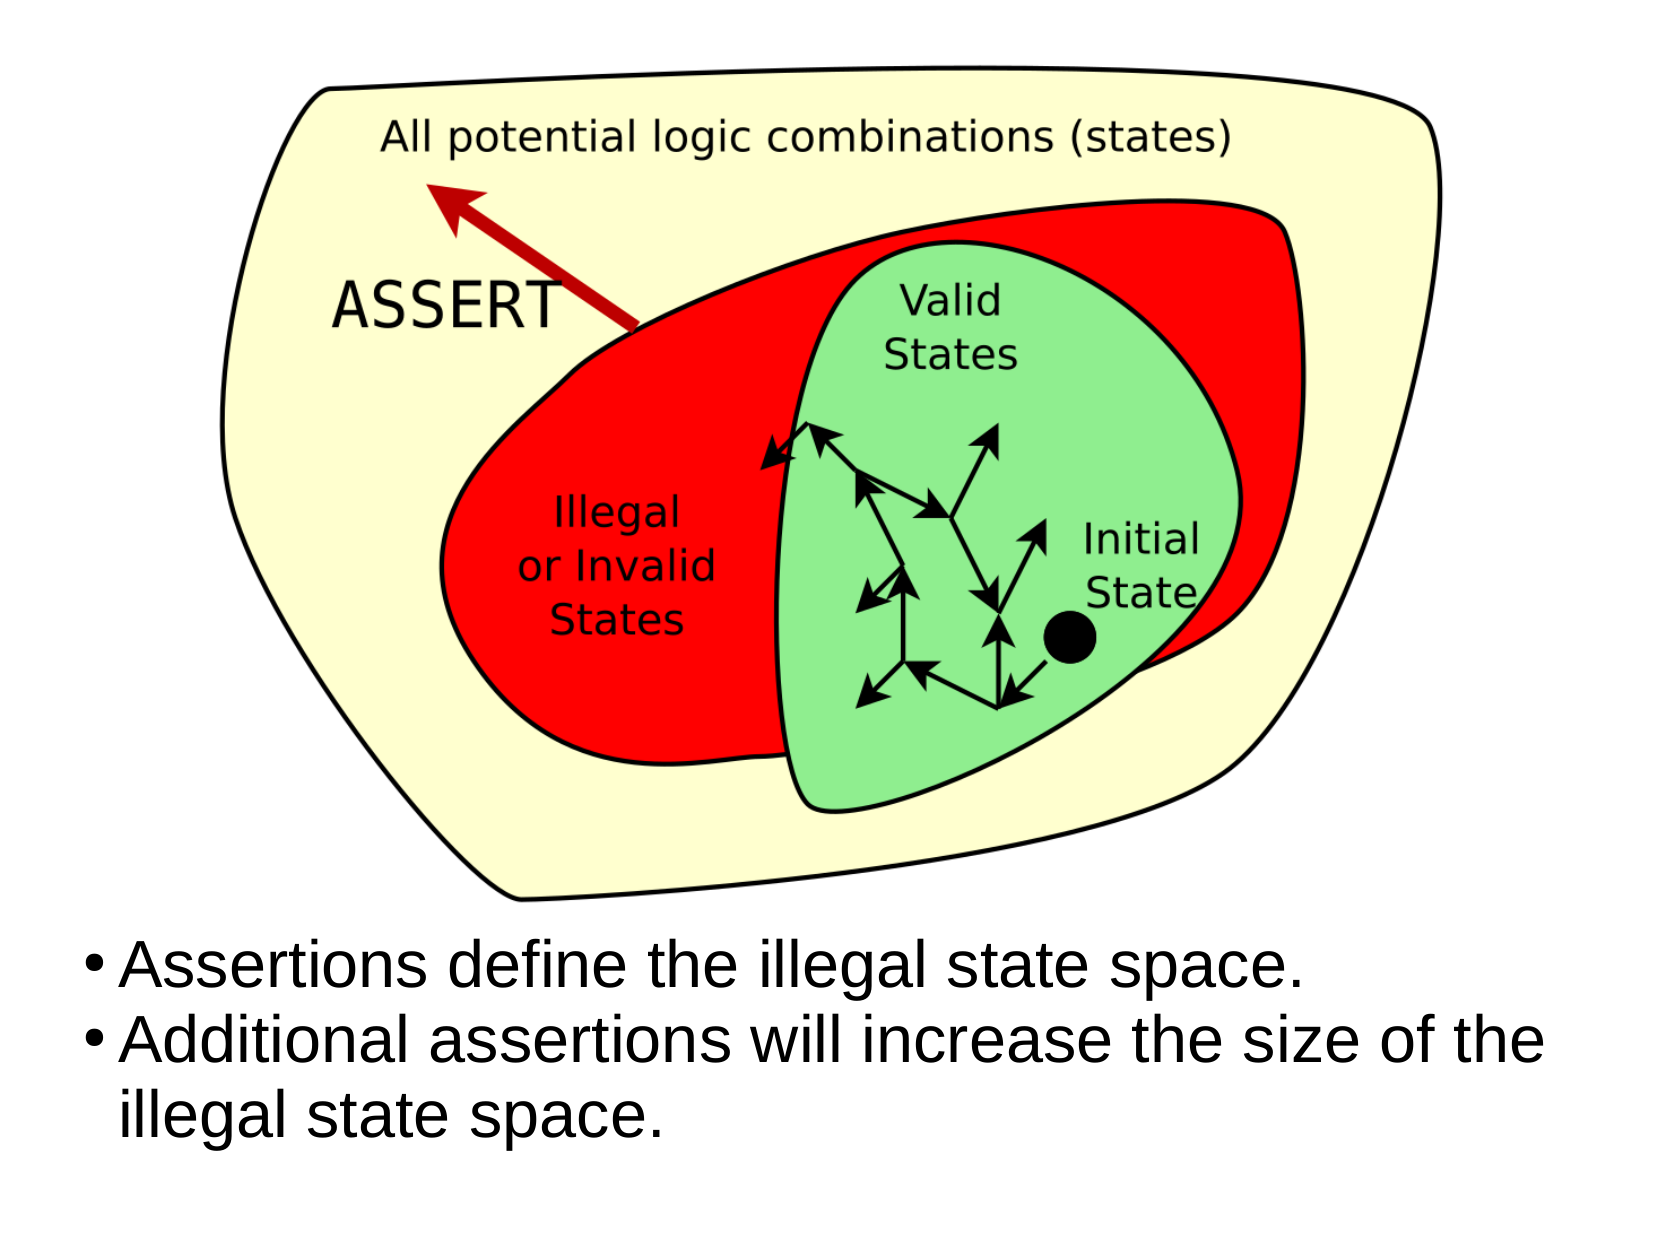

# Assertions define the illegal state space.
Additional assertions will increase the size of the illegal state space.